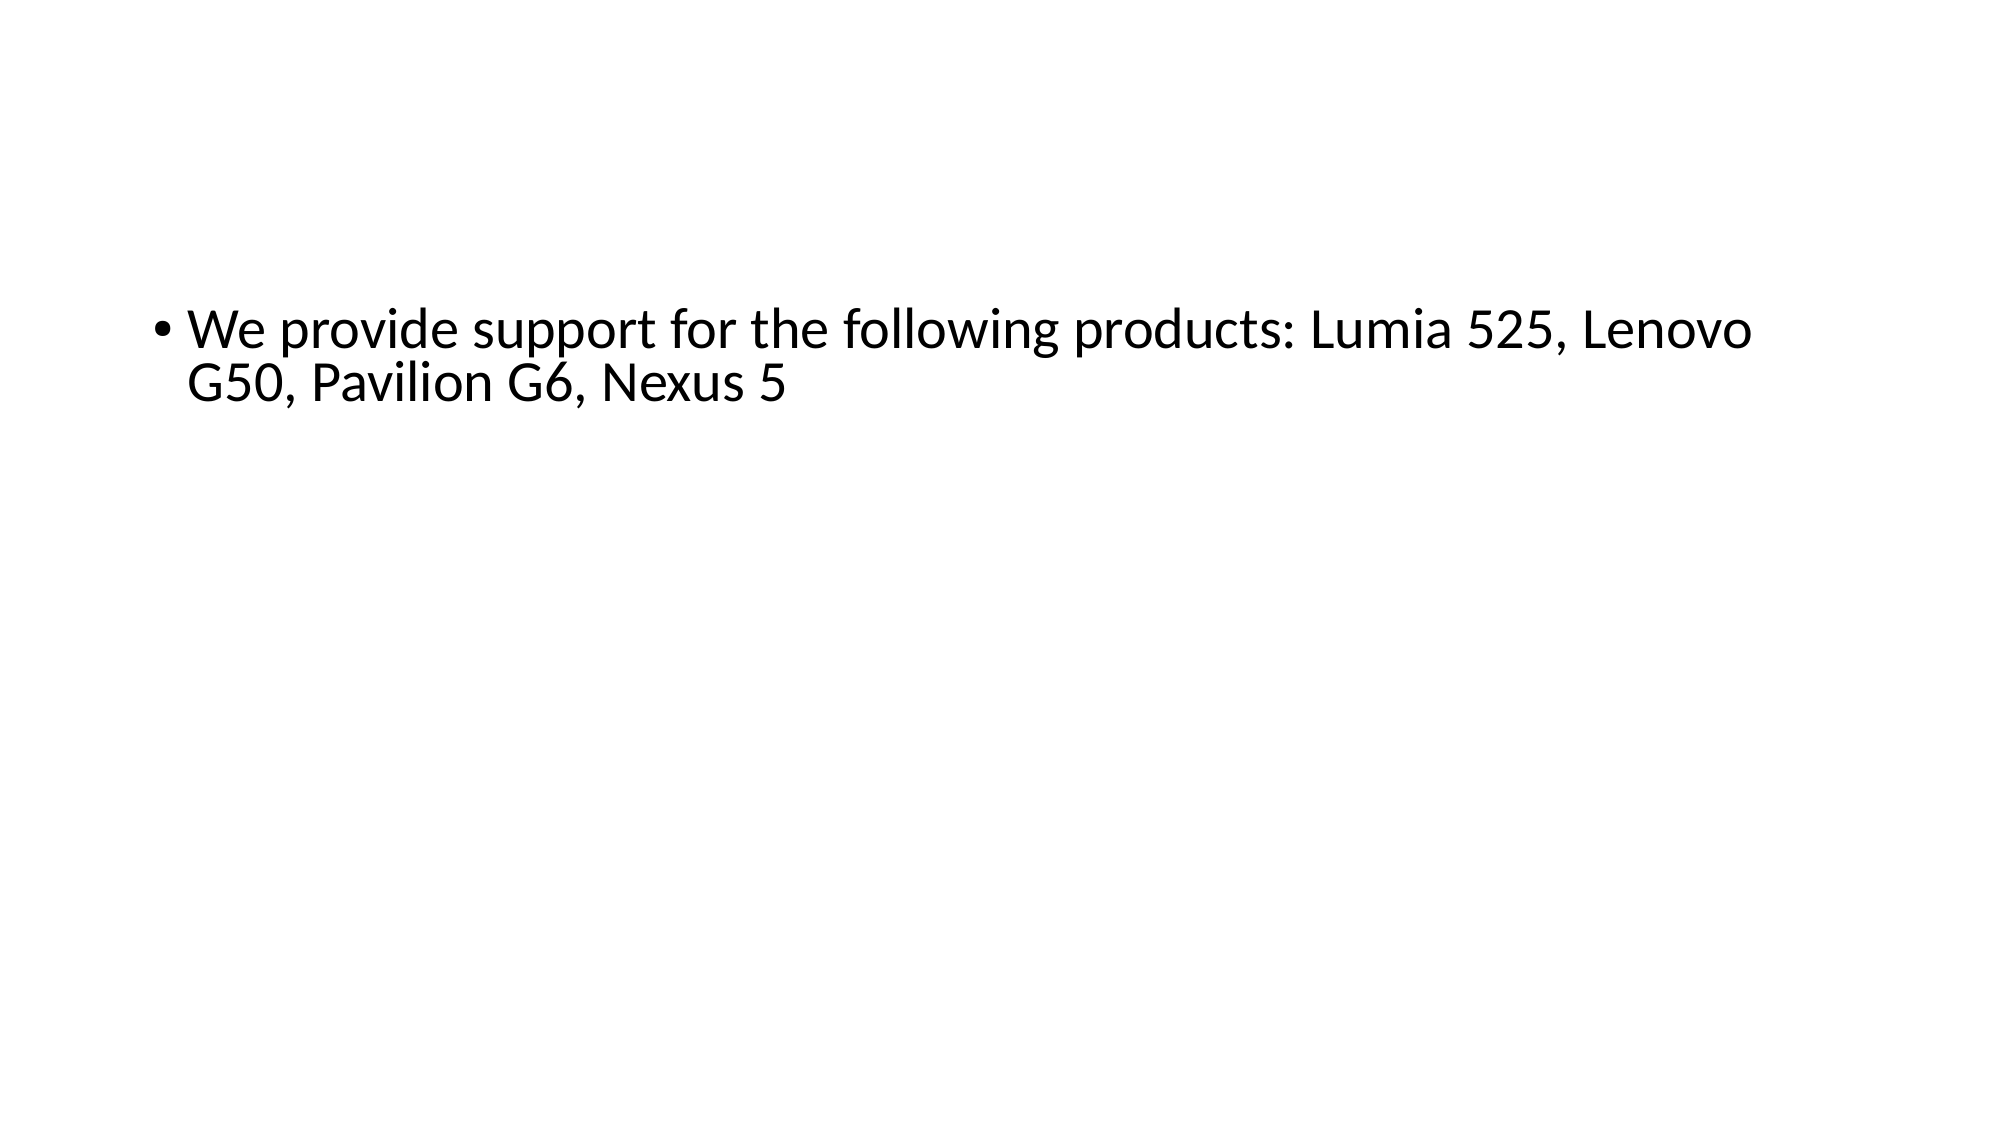

#
We provide support for the following products: Lumia 525, Lenovo G50, Pavilion G6, Nexus 5